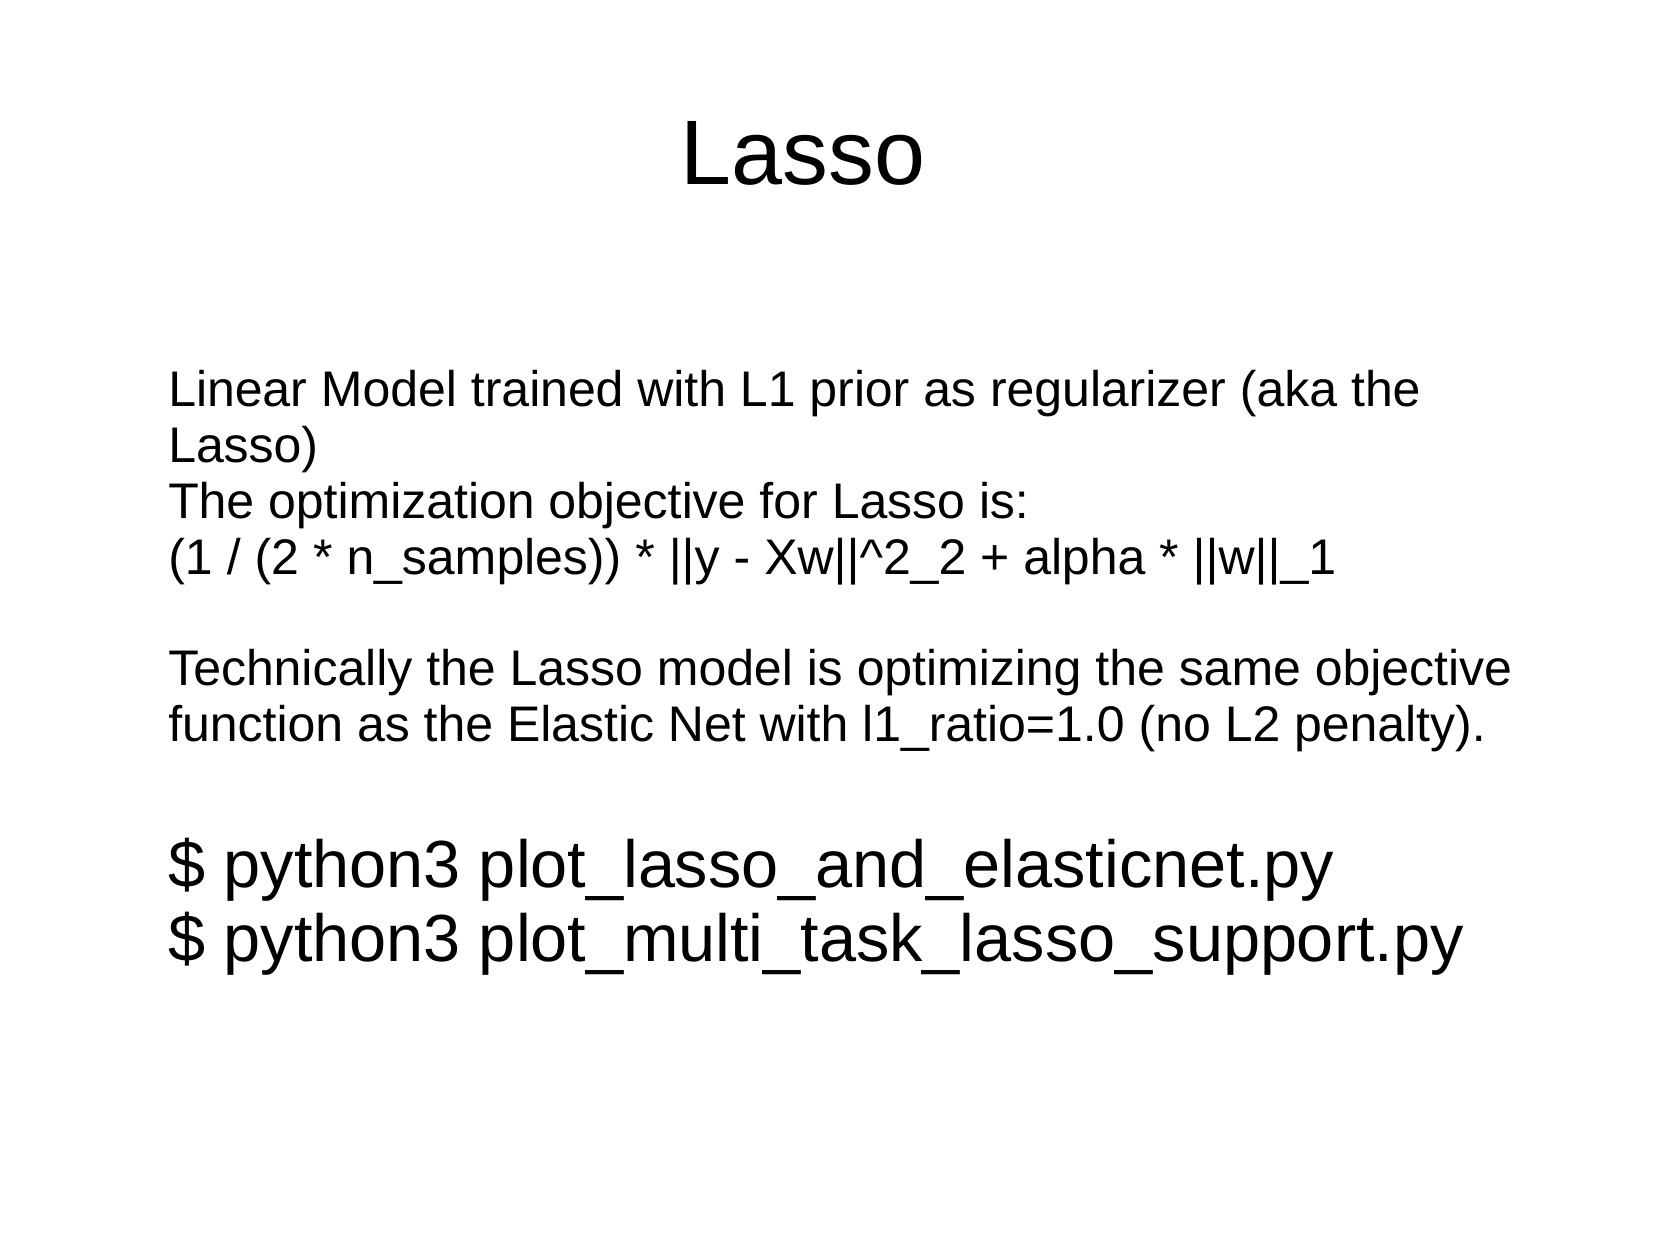

# Lasso
Linear Model trained with L1 prior as regularizer (aka the Lasso)
The optimization objective for Lasso is:
(1 / (2 * n_samples)) * ||y - Xw||^2_2 + alpha * ||w||_1
Technically the Lasso model is optimizing the same objective function as the Elastic Net with l1_ratio=1.0 (no L2 penalty).
$ python3 plot_lasso_and_elasticnet.py
$ python3 plot_multi_task_lasso_support.py